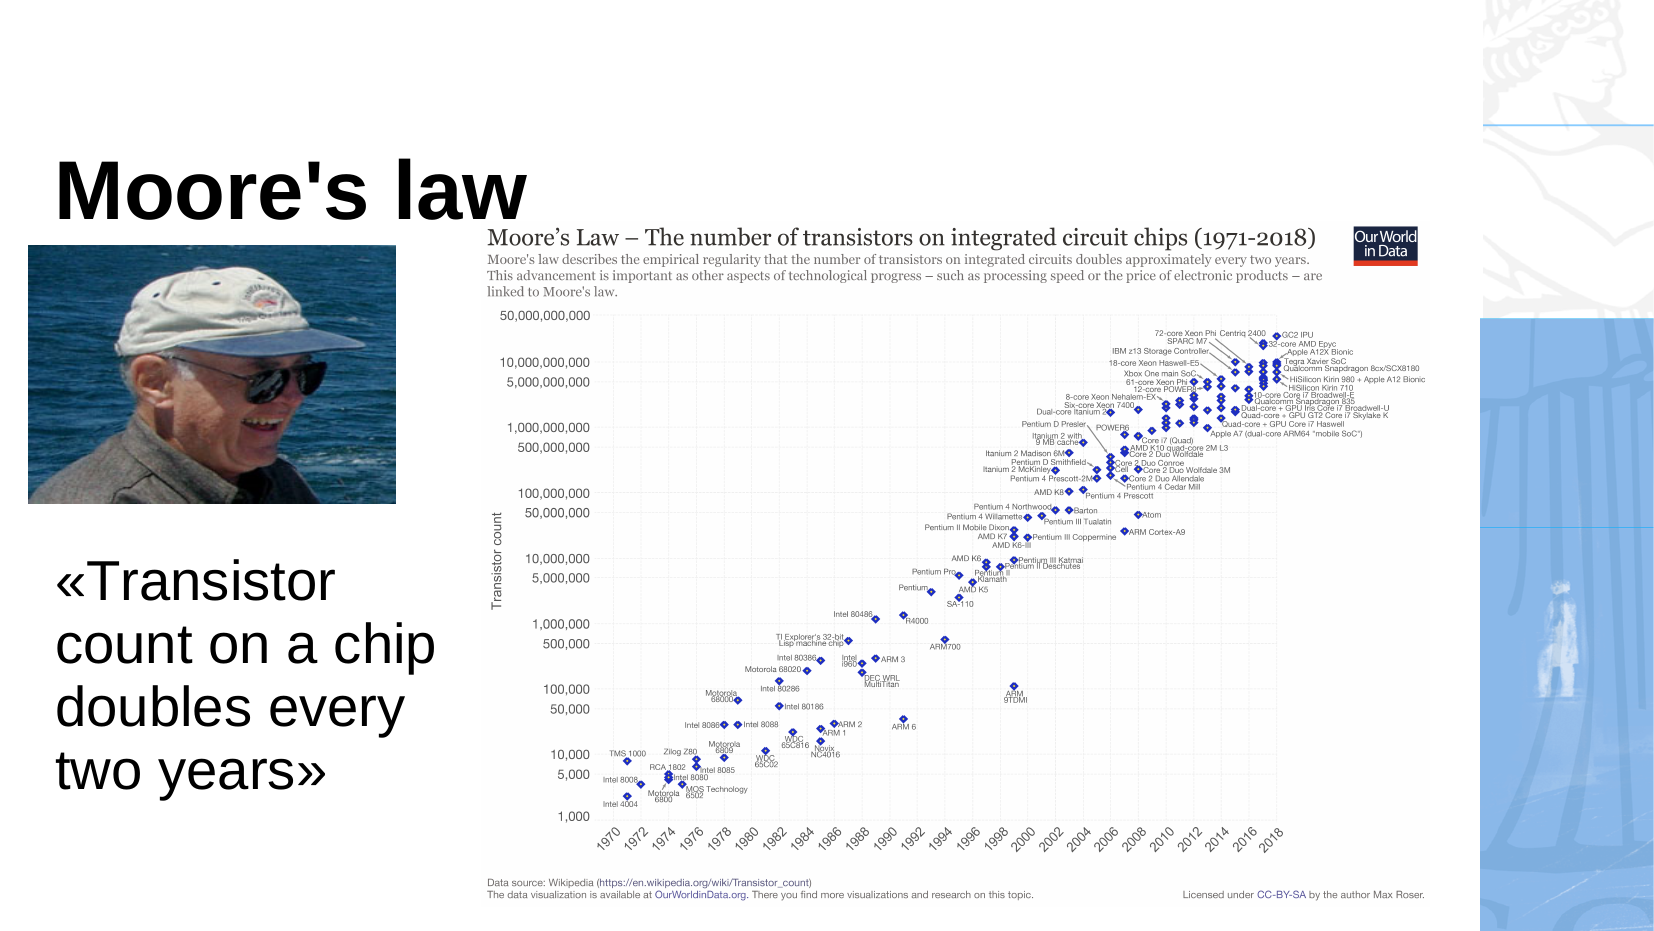

# Moore's law
«Transistor count on a chip doubles every two years»